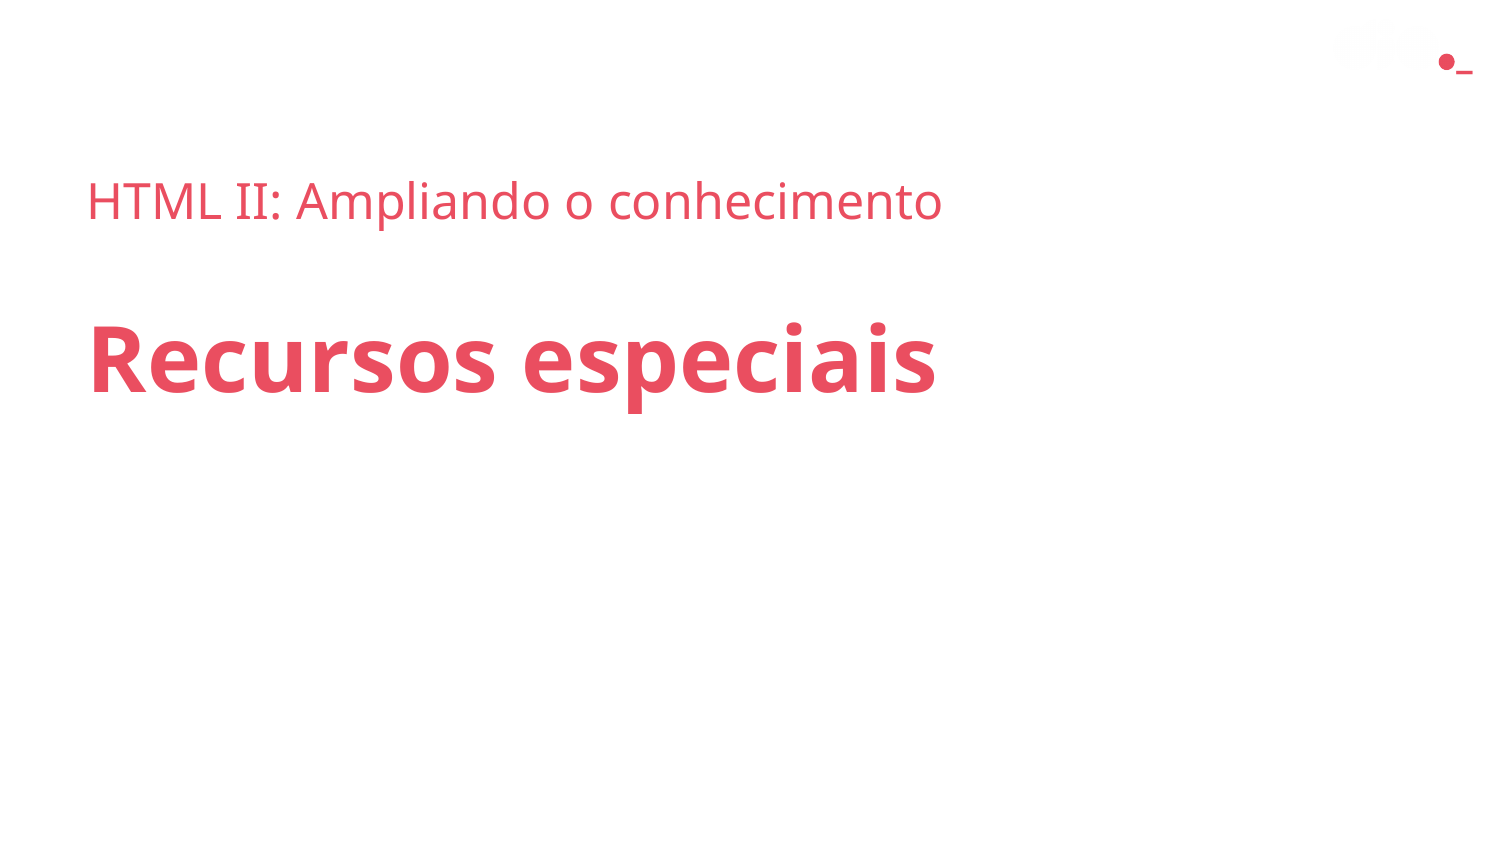

HTML II: Ampliando o conhecimento
Recursos especiais